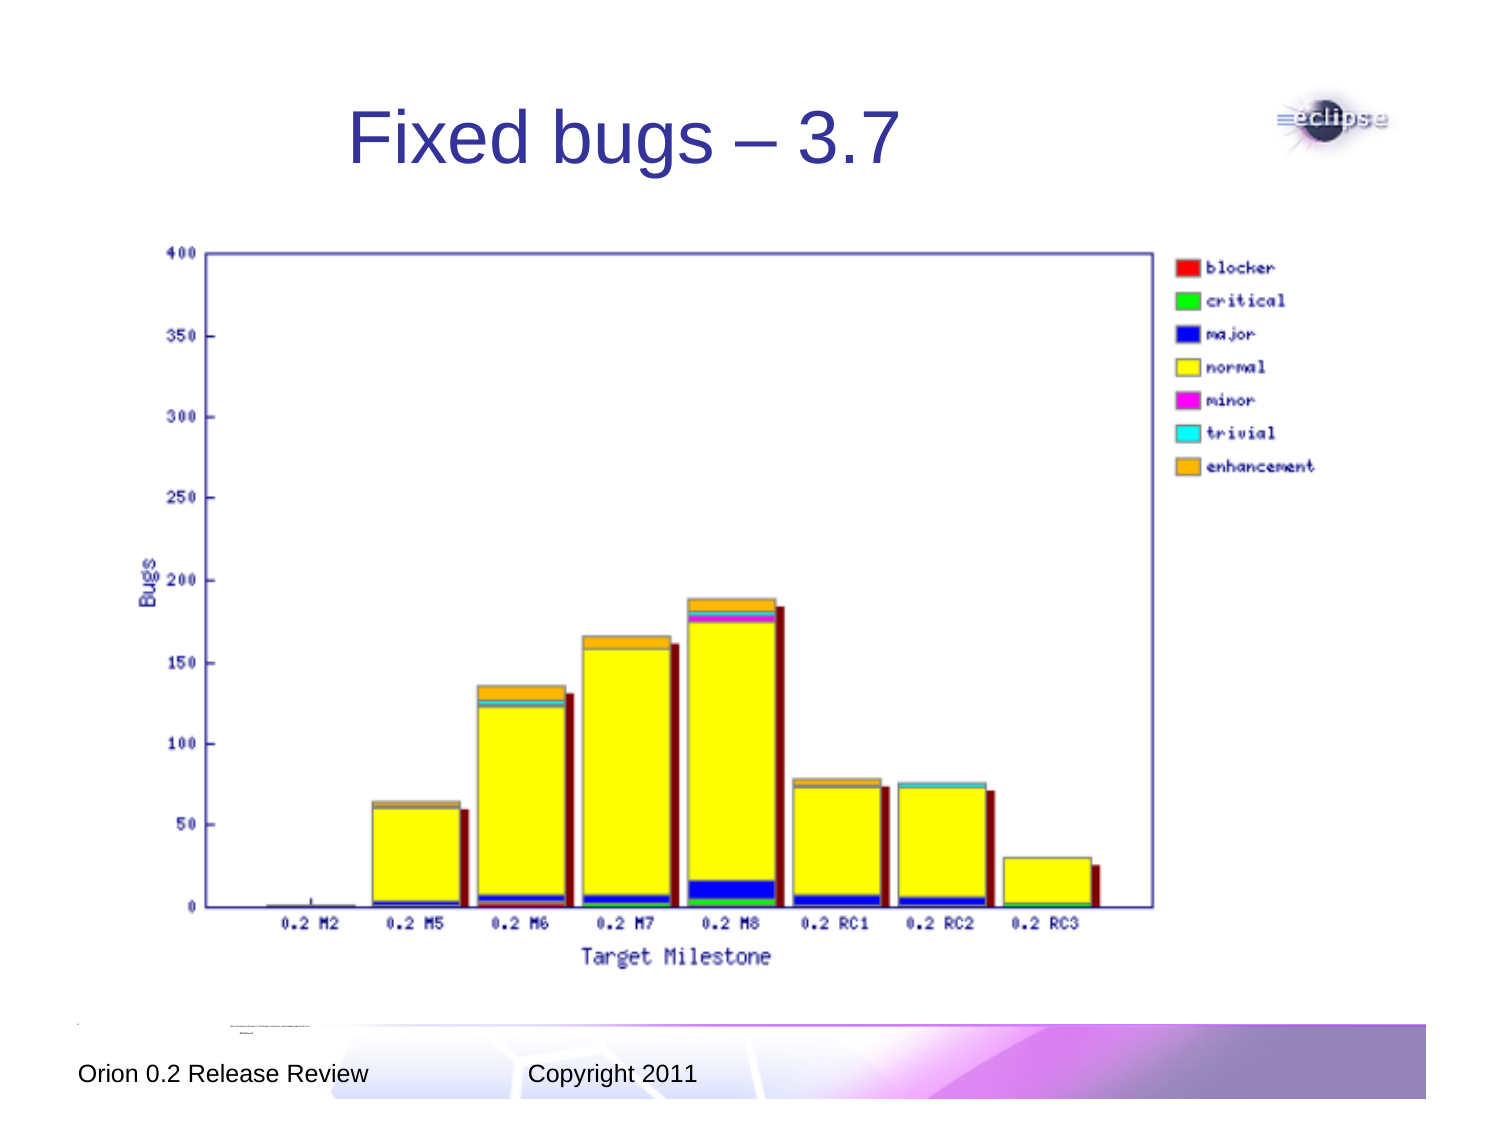

# Fixed bugs – 3.7
11
Copyright 2011